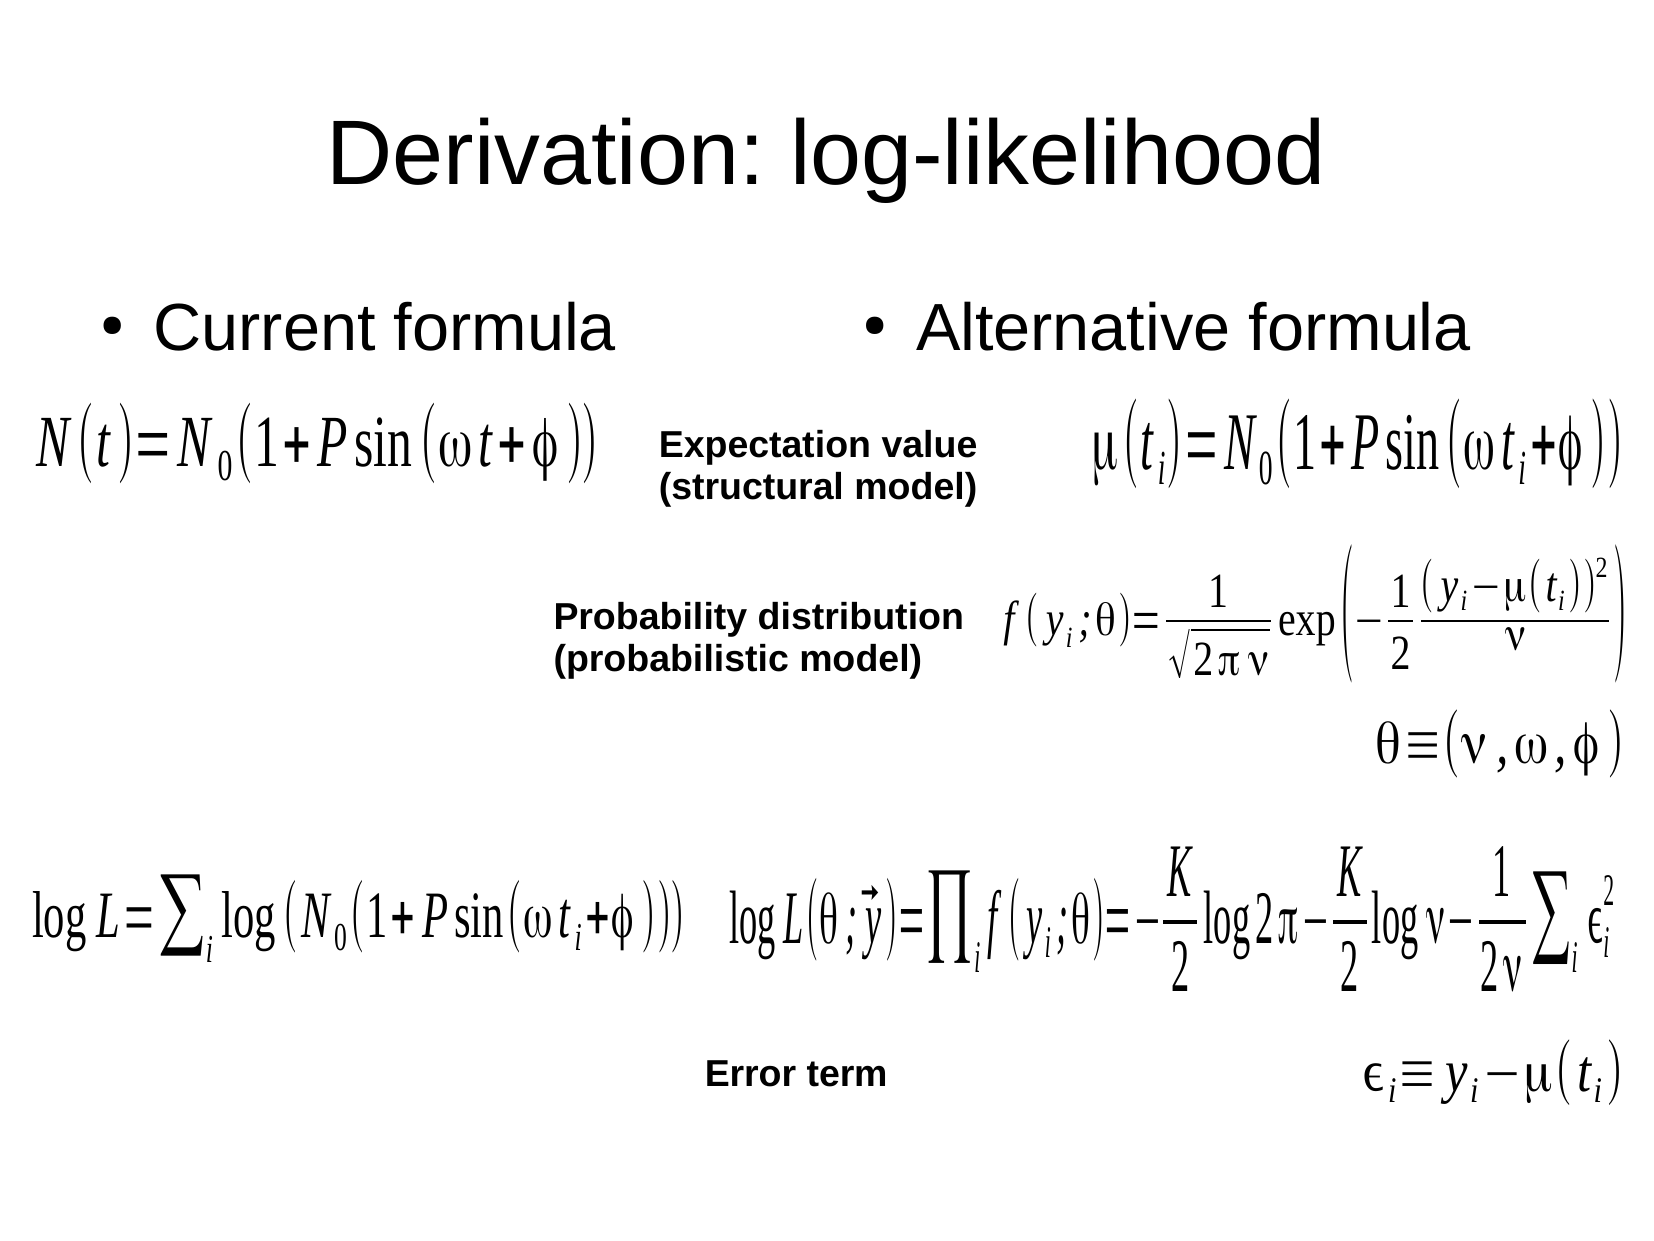

# Derivation: log-likelihood
Current formula
Alternative formula
Expectation value
(structural model)
Probability distribution
(probabilistic model)
Error term